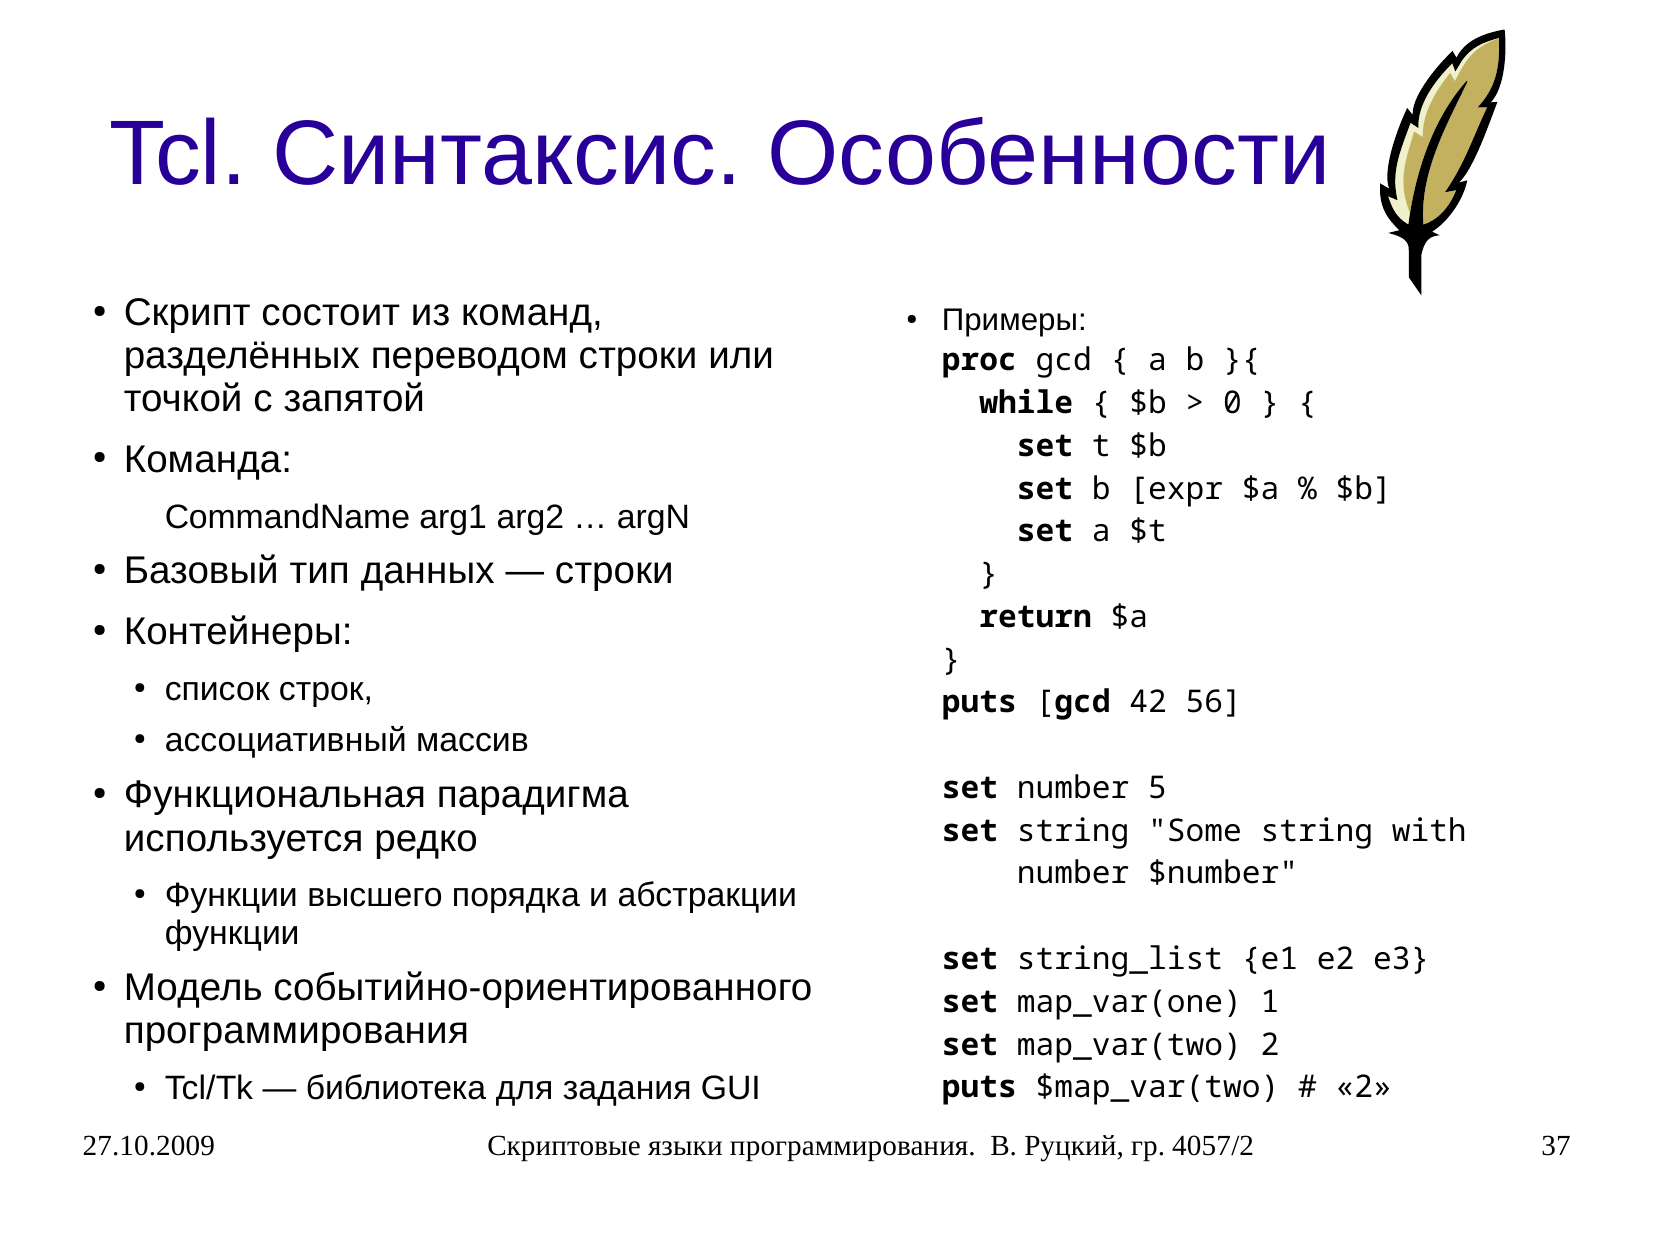

# Tcl. Синтаксис. Особенности
Скрипт состоит из команд, разделённых переводом строки или точкой с запятой
Команда:
CommandName arg1 arg2 … argN
Базовый тип данных — строки
Контейнеры:
список строк,
ассоциативный массив
Функциональная парадигма используется редко
Функции высшего порядка и абстракции функции
Модель событийно-ориентированного программирования
Tcl/Tk — библиотека для задания GUI
Примеры:
proc gcd { a b }{
 while { $b > 0 } {
 set t $b
 set b [expr $a % $b]
 set a $t
 }
 return $a
}
puts [gcd 42 56]
set number 5
set string "Some string with
 number $number"
set string_list {e1 e2 e3}
set map_var(one) 1
set map_var(two) 2
puts $map_var(two) # «2»
27.10.2009
Скриптовые языки программирования. В. Руцкий, гр. 4057/2
37